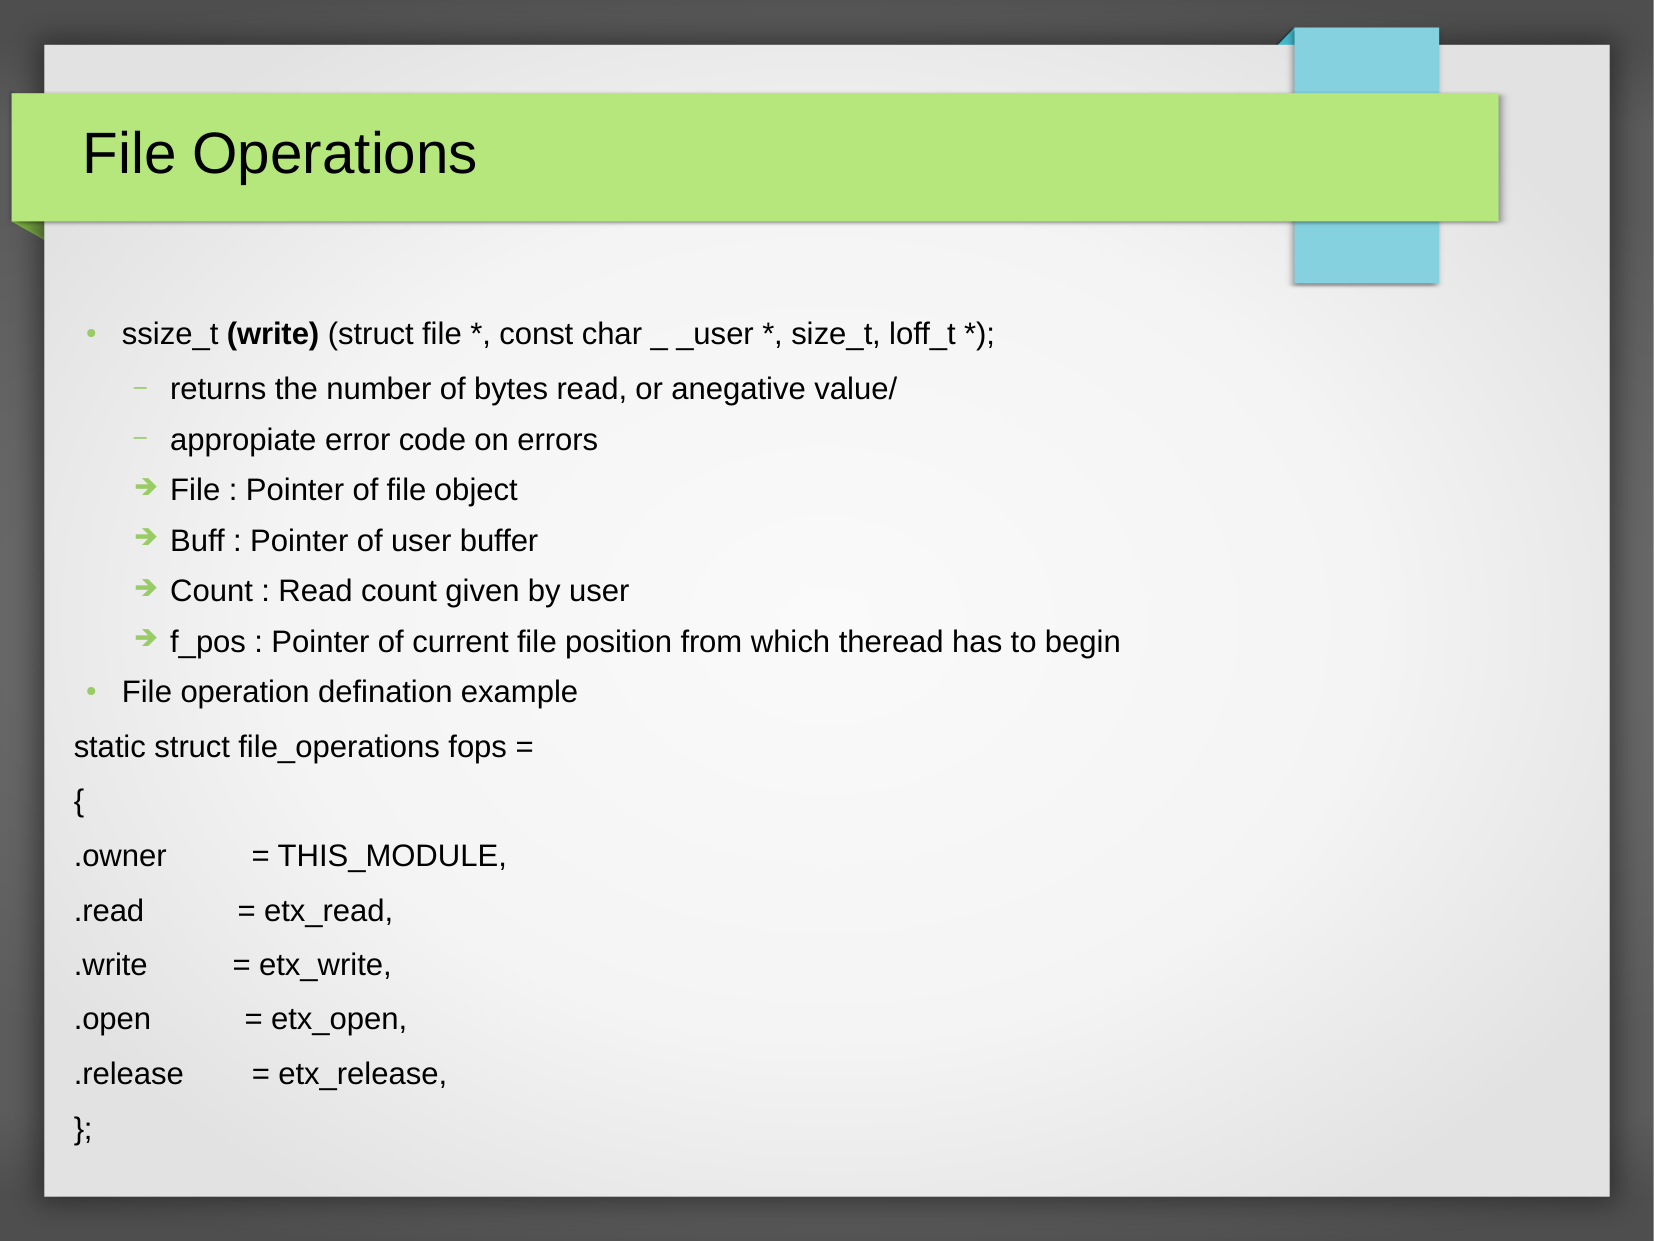

# File Operations
ssize_t (write) (struct file *, const char _ _user *, size_t, loff_t *);
returns the number of bytes read, or anegative value/
appropiate error code on errors
File : Pointer of file object
Buff : Pointer of user buffer
Count : Read count given by user
f_pos : Pointer of current file position from which theread has to begin
File operation defination example
static struct file_operations fops =
{
.owner = THIS_MODULE,
.read = etx_read,
.write = etx_write,
.open = etx_open,
.release = etx_release,
};